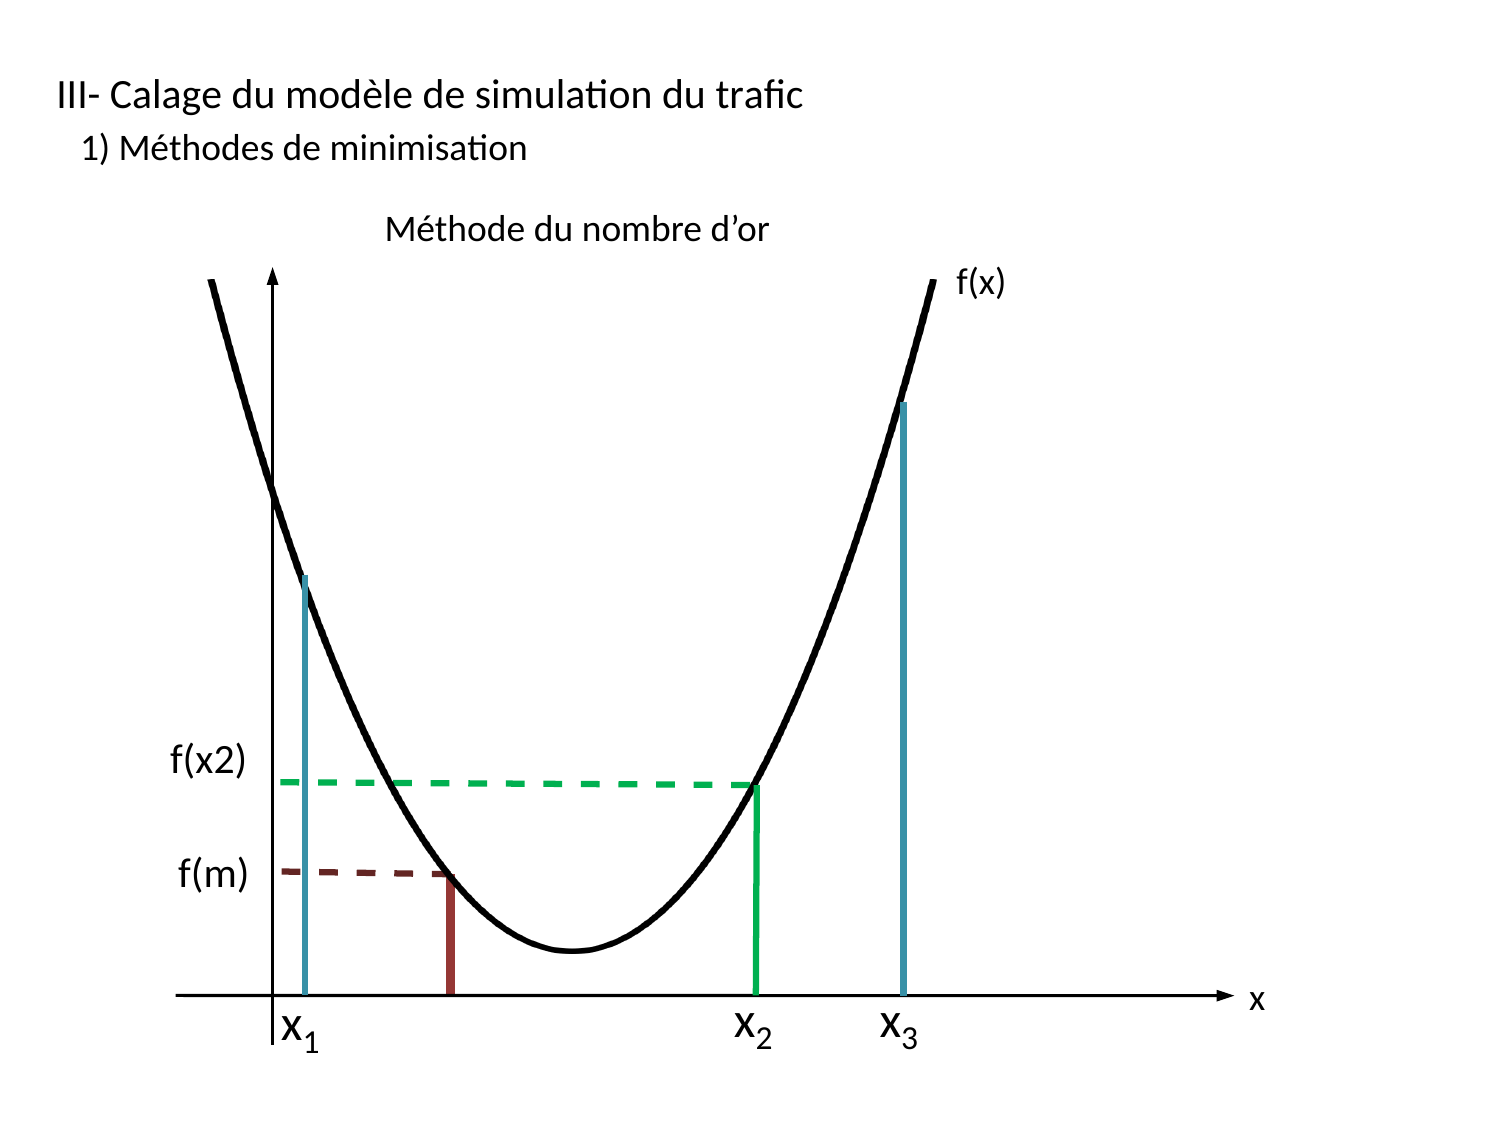

III- Calage du modèle de simulation du trafic
1) Méthodes de minimisation
Méthode du nombre d’or
f(x)
x2
x3
x1
x
f(x2)
f(m)